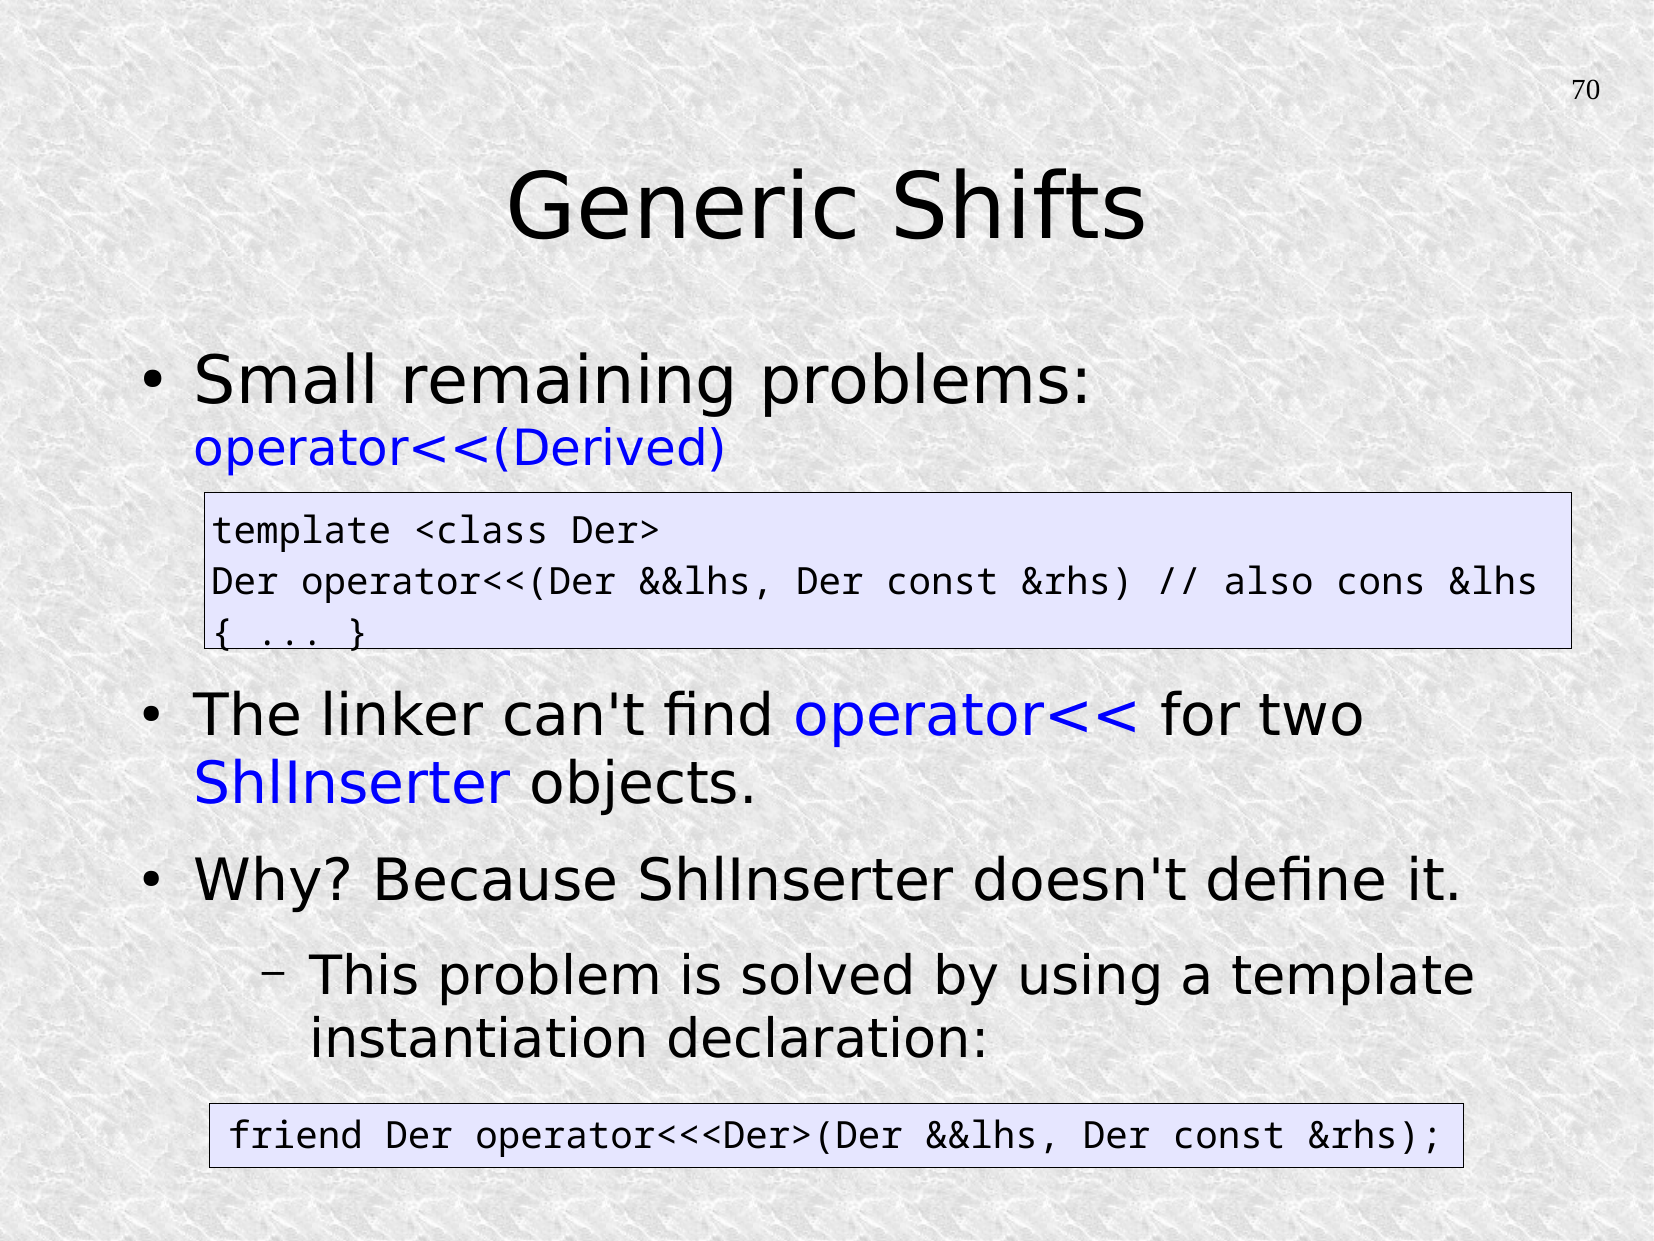

70
# Generic Shifts
Small remaining problems: operator<<(Derived)
The linker can't find operator<< for two ShlInserter objects.
Why? Because ShlInserter doesn't define it.
This problem is solved by using a template instantiation declaration:
template <class Der>
Der operator<<(Der &&lhs, Der const &rhs) // also cons &lhs
{ ... }
friend Der operator<<<Der>(Der &&lhs, Der const &rhs);